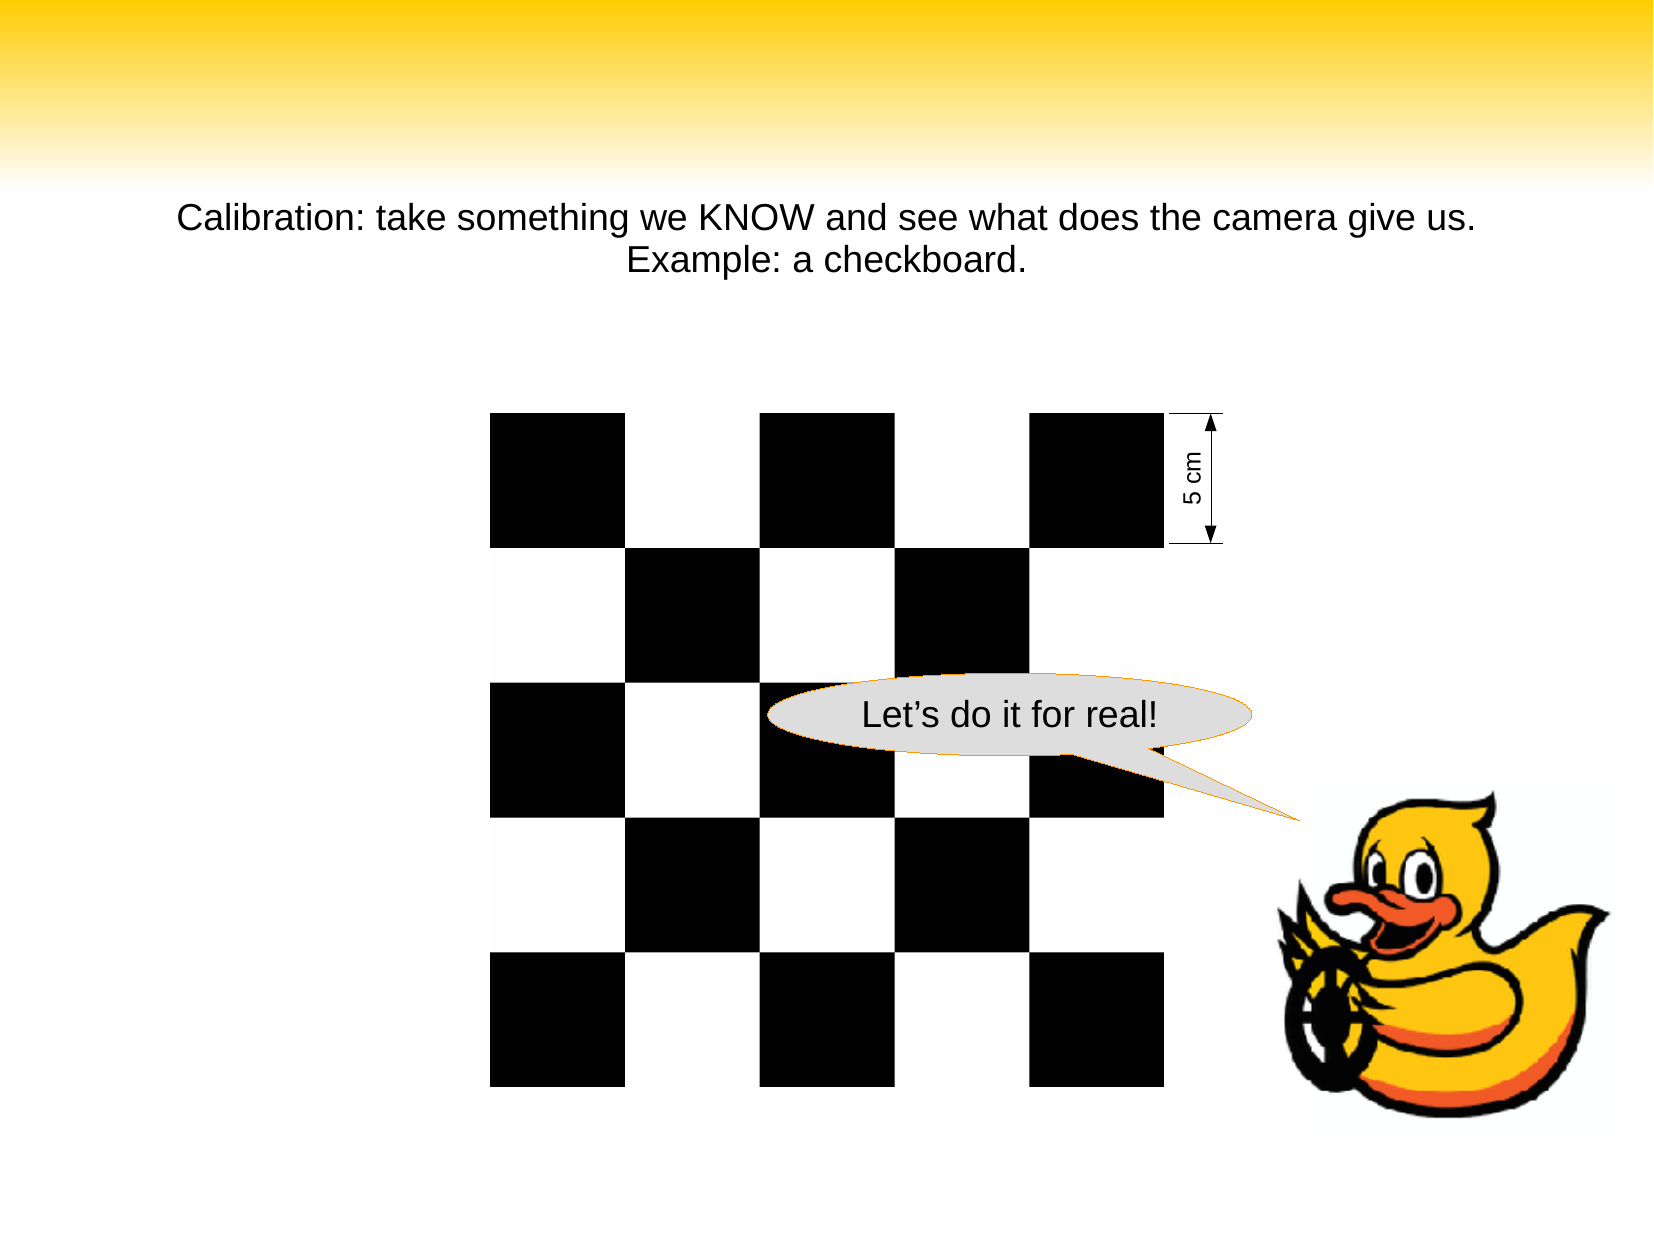

Calibration: take something we KNOW and see what does the camera give us.
Example: a checkboard.
Let’s do it for real!